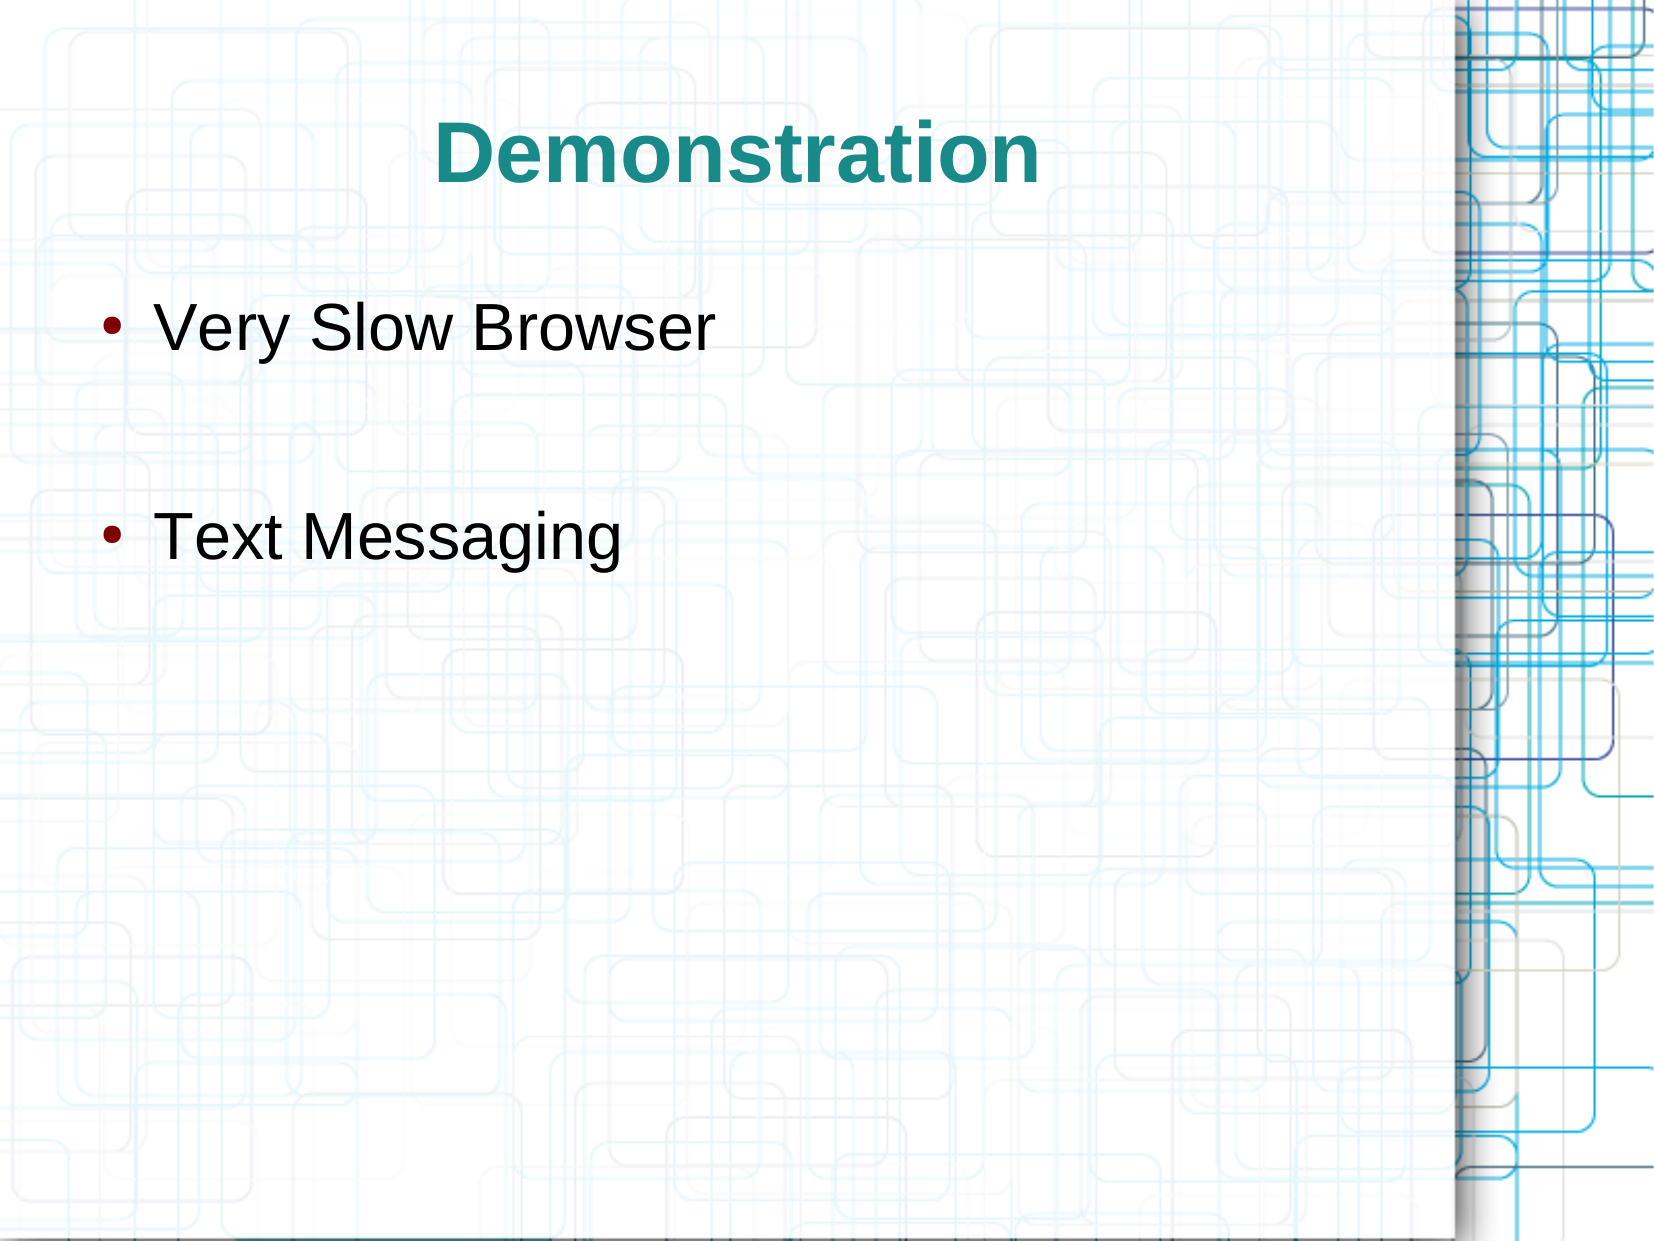

# Demonstration
Very Slow Browser
Text Messaging